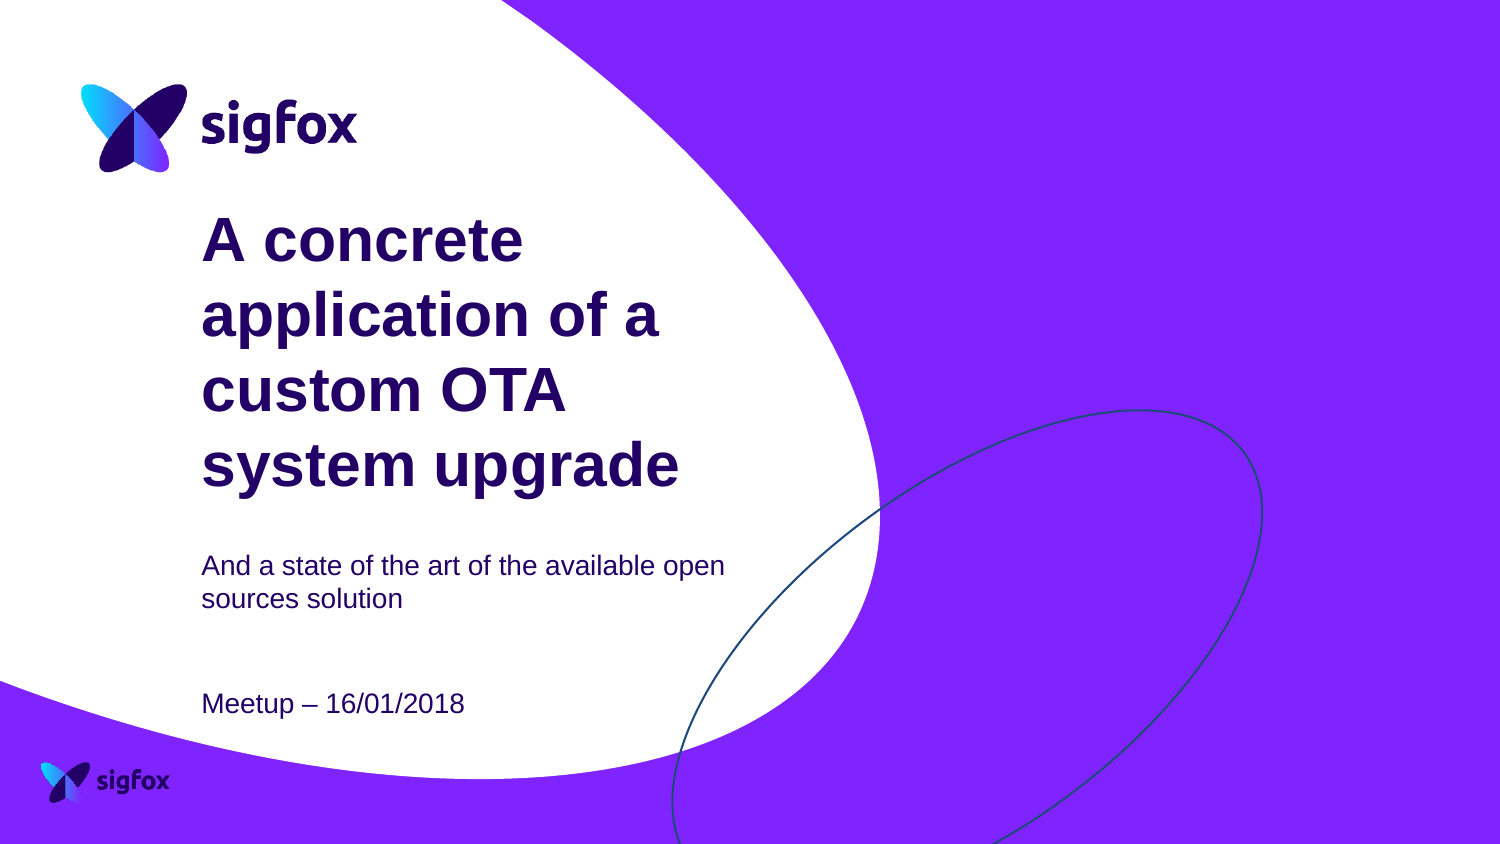

A concrete application of a custom OTA system upgrade
And a state of the art of the available open sources solution
Meetup – 16/01/2018